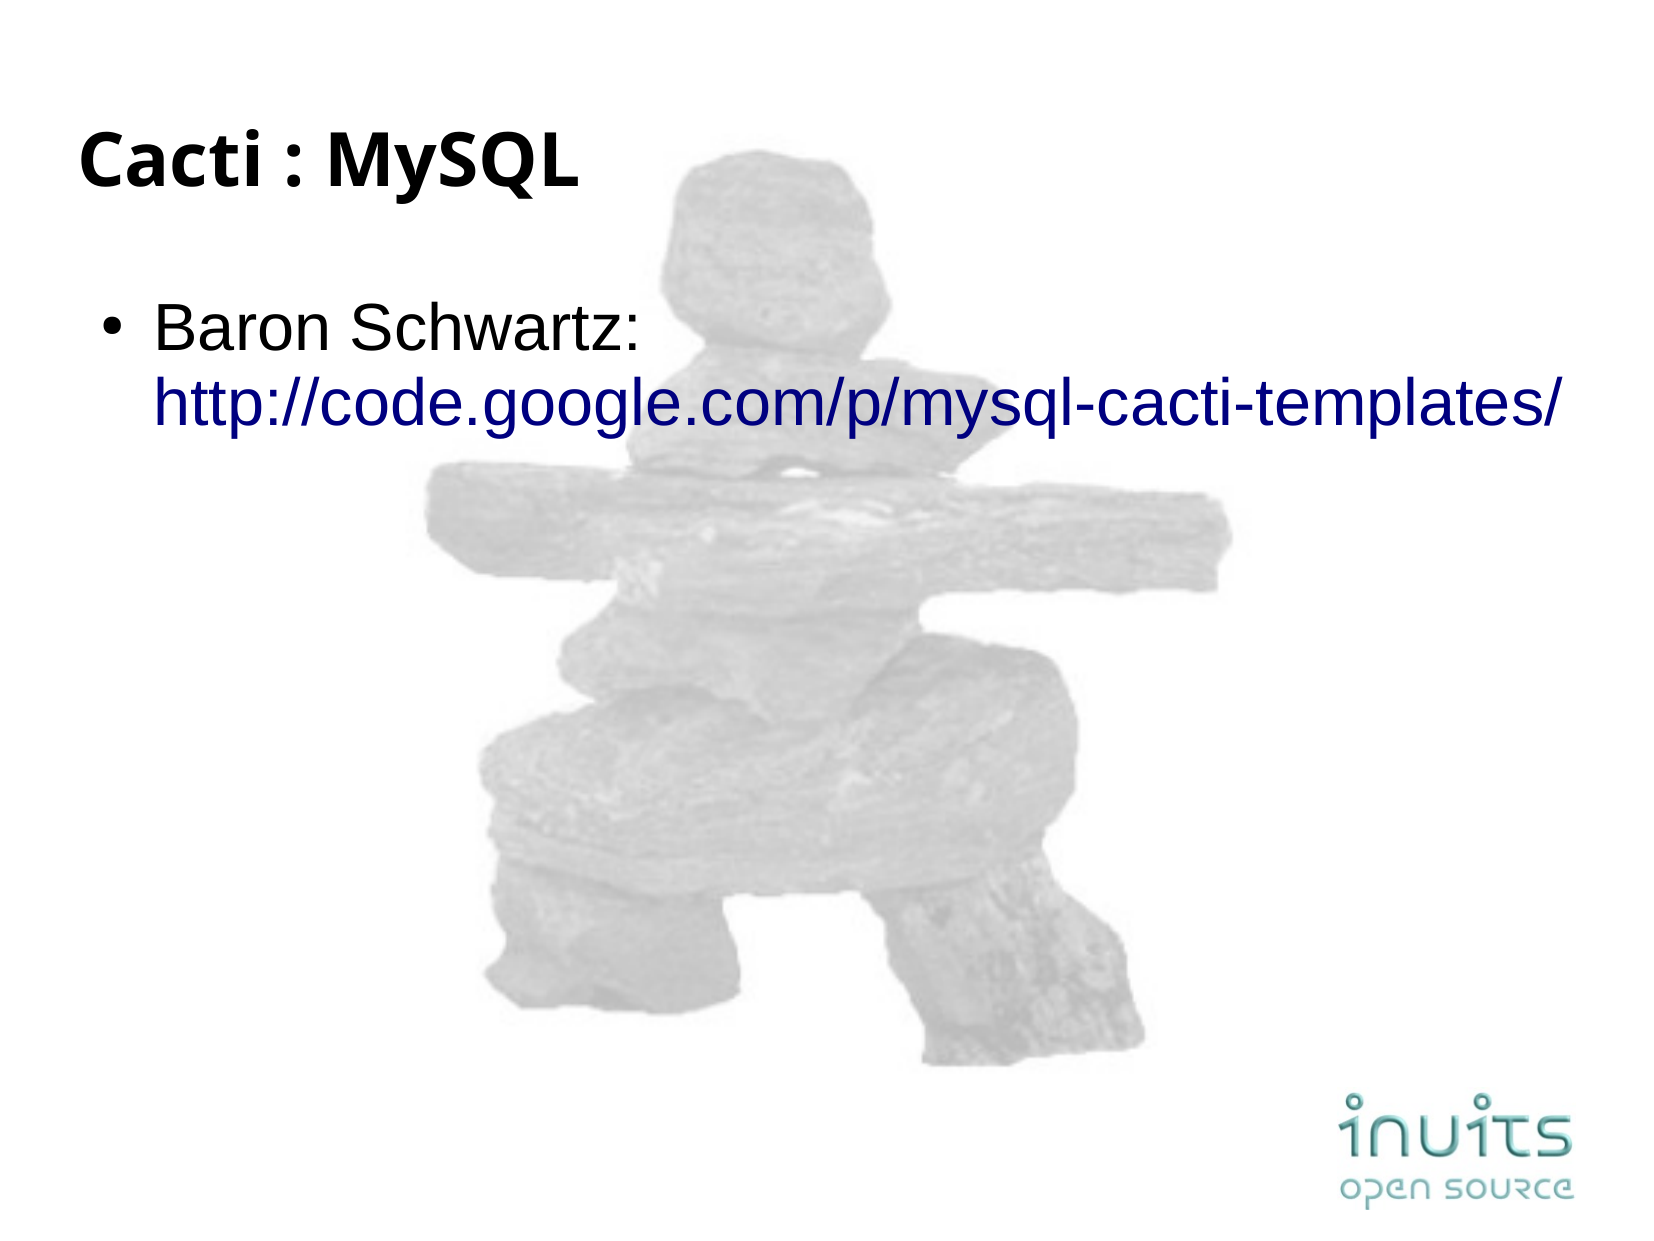

# Cacti : MySQL
Baron Schwartz: http://code.google.com/p/mysql-cacti-templates/
23